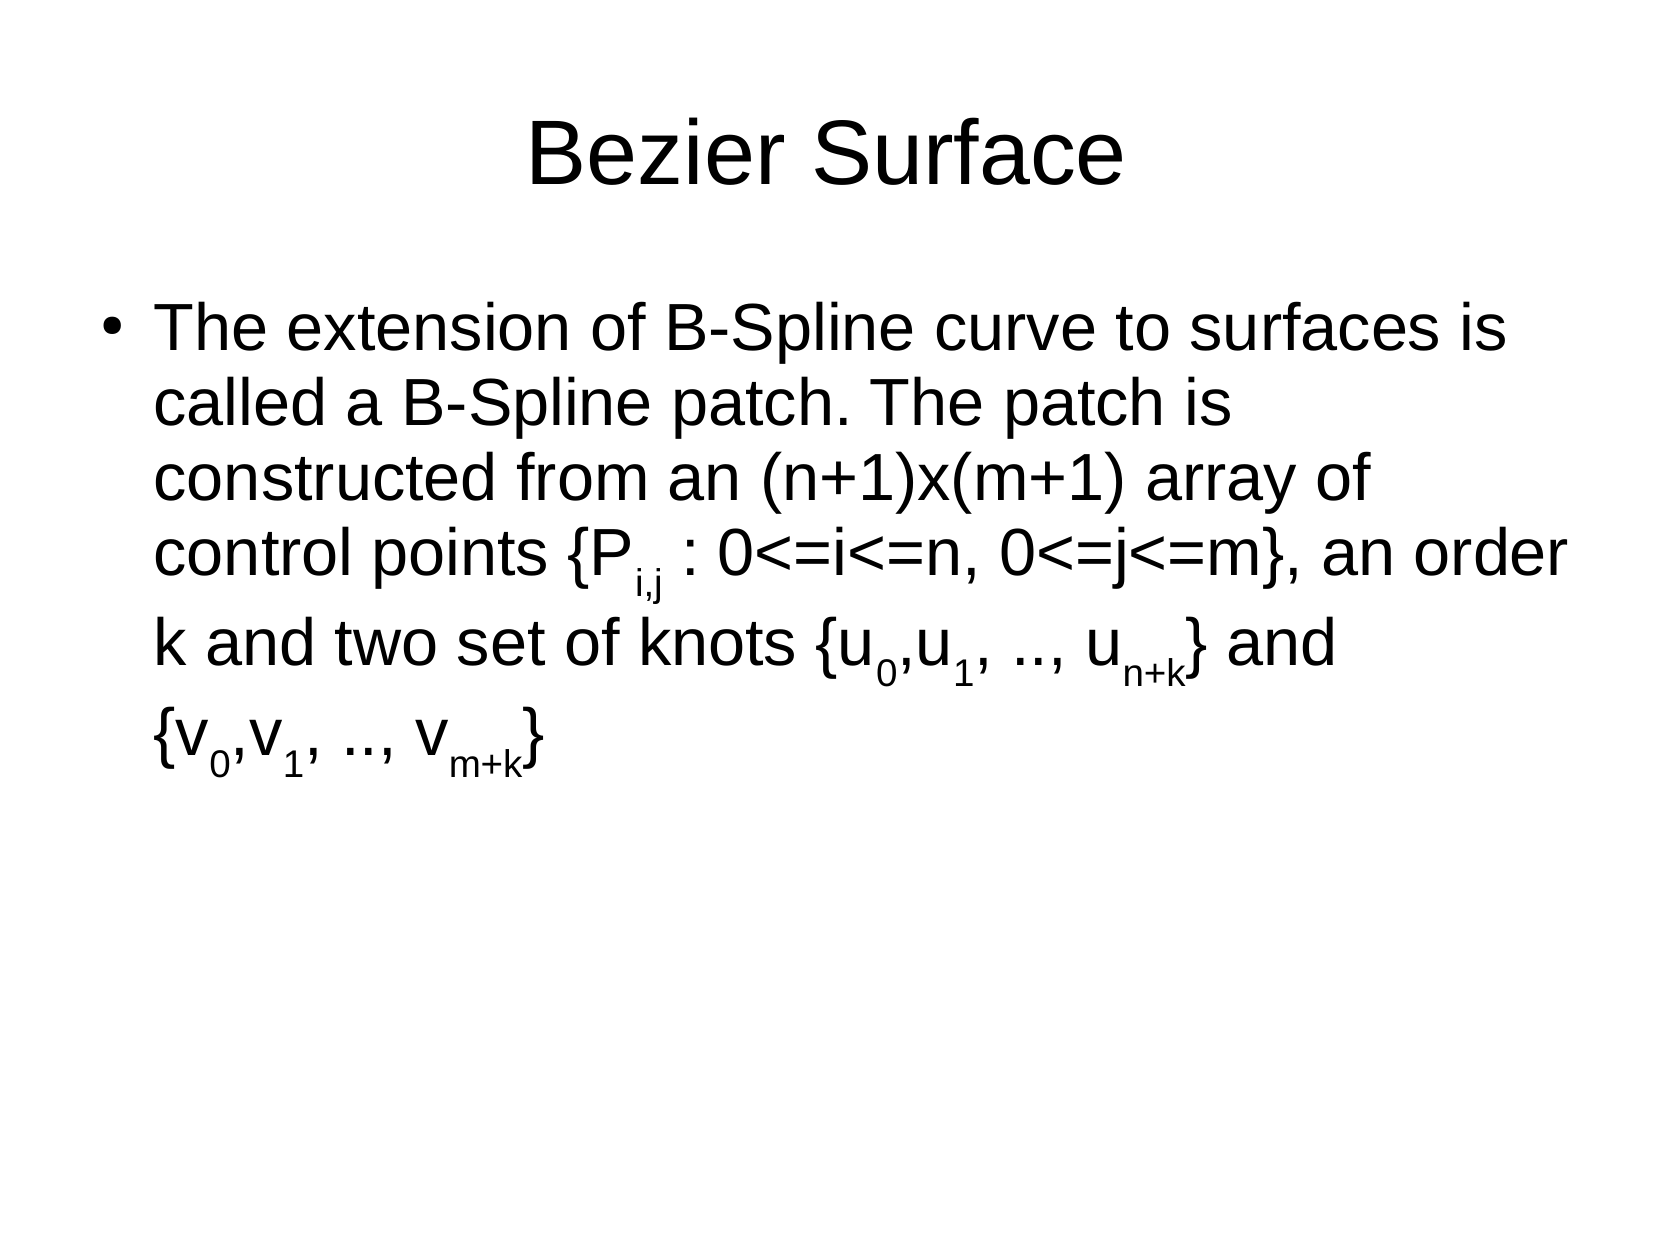

# Bezier Surface
The extension of B-Spline curve to surfaces is called a B-Spline patch. The patch is constructed from an (n+1)x(m+1) array of control points {Pi,j : 0<=i<=n, 0<=j<=m}, an order k and two set of knots {u0,u1, .., un+k} and {v0,v1, .., vm+k}